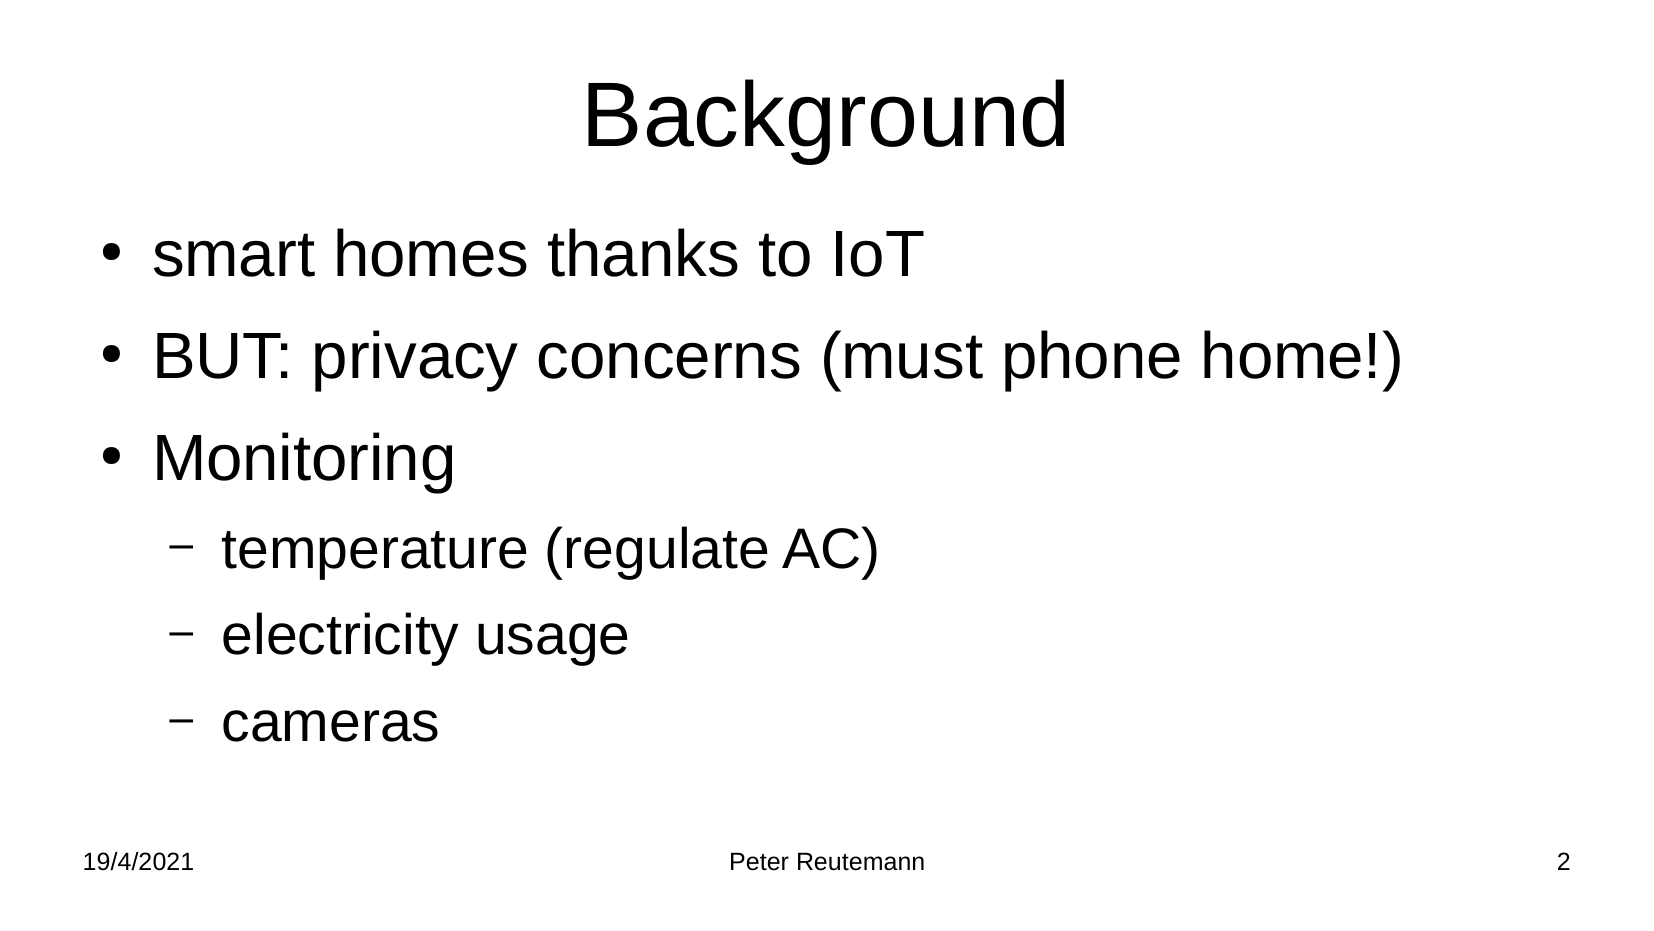

# Background
smart homes thanks to IoT
BUT: privacy concerns (must phone home!)
Monitoring
temperature (regulate AC)
electricity usage
cameras
19/4/2021
Peter Reutemann
2